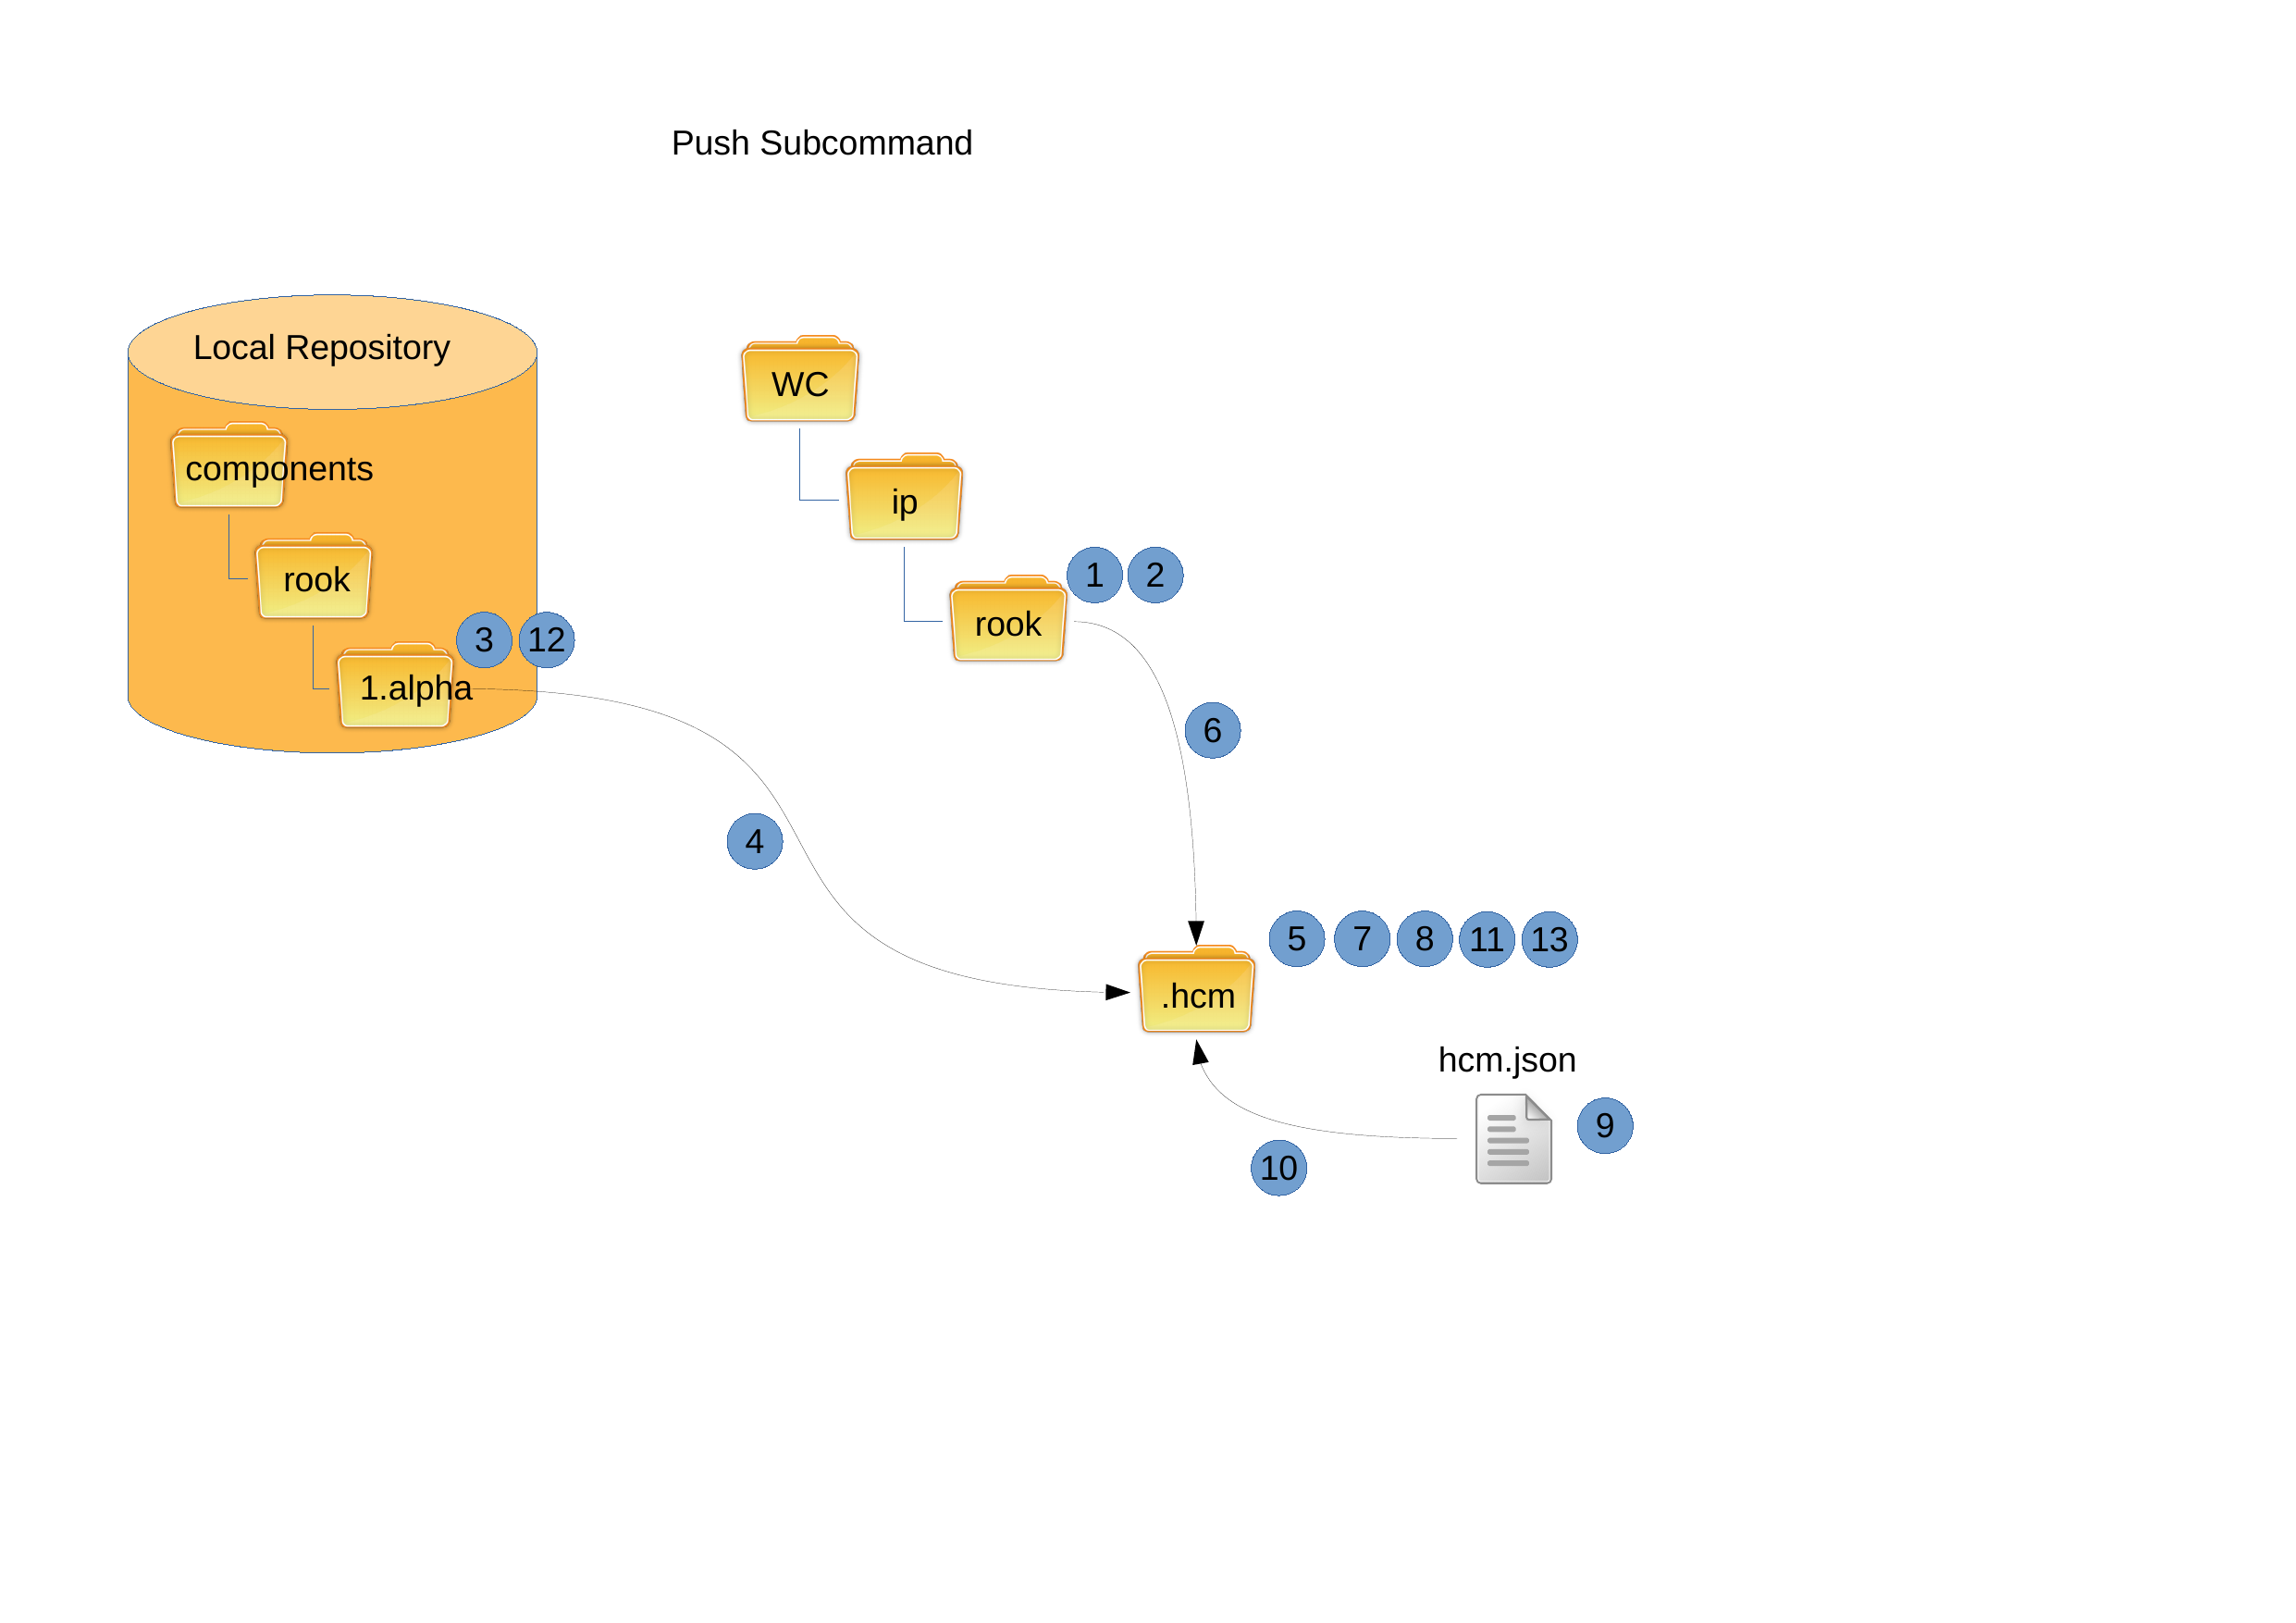

Push Subcommand
Local Repository
WC
components
ip
1
2
rook
rook
3
12
1.alpha
6
4
5
7
8
11
13
.hcm
hcm.json
9
10